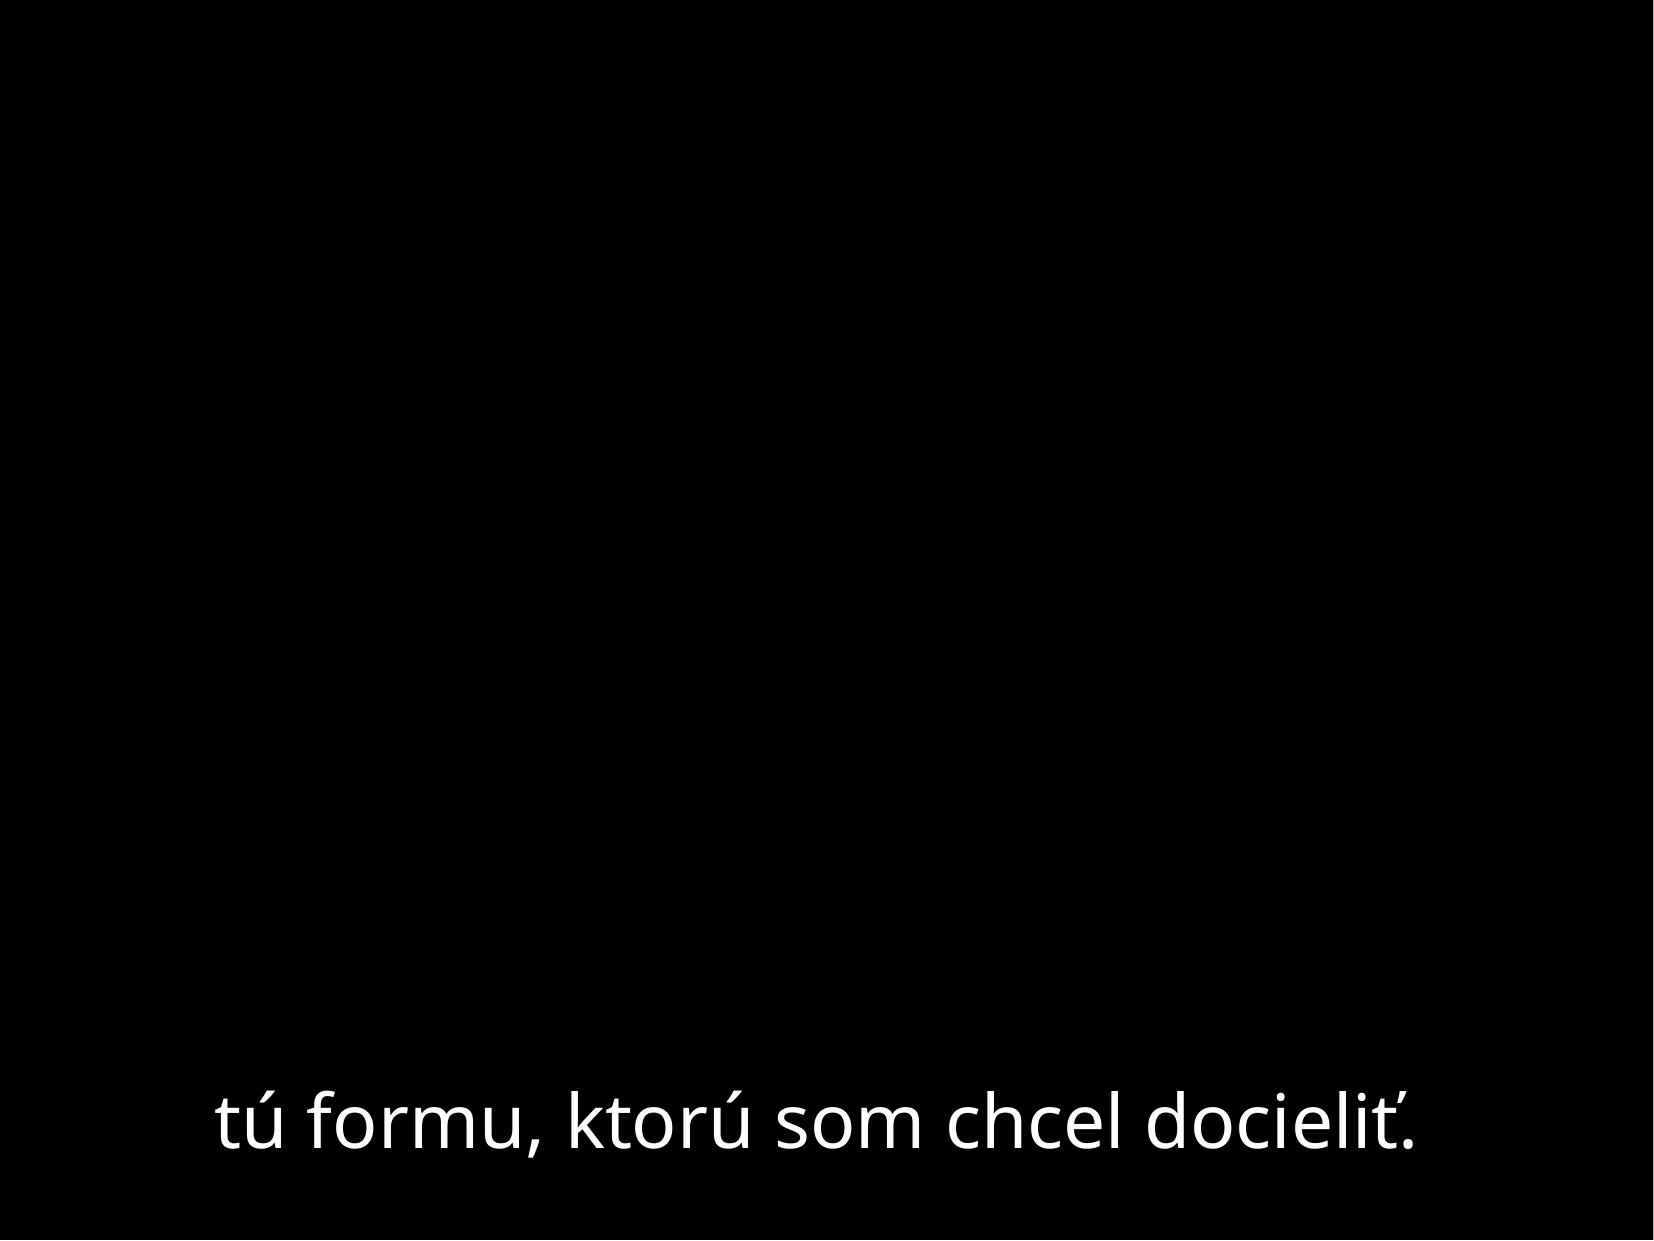

# tú formu, ktorú som chcel docieliť.